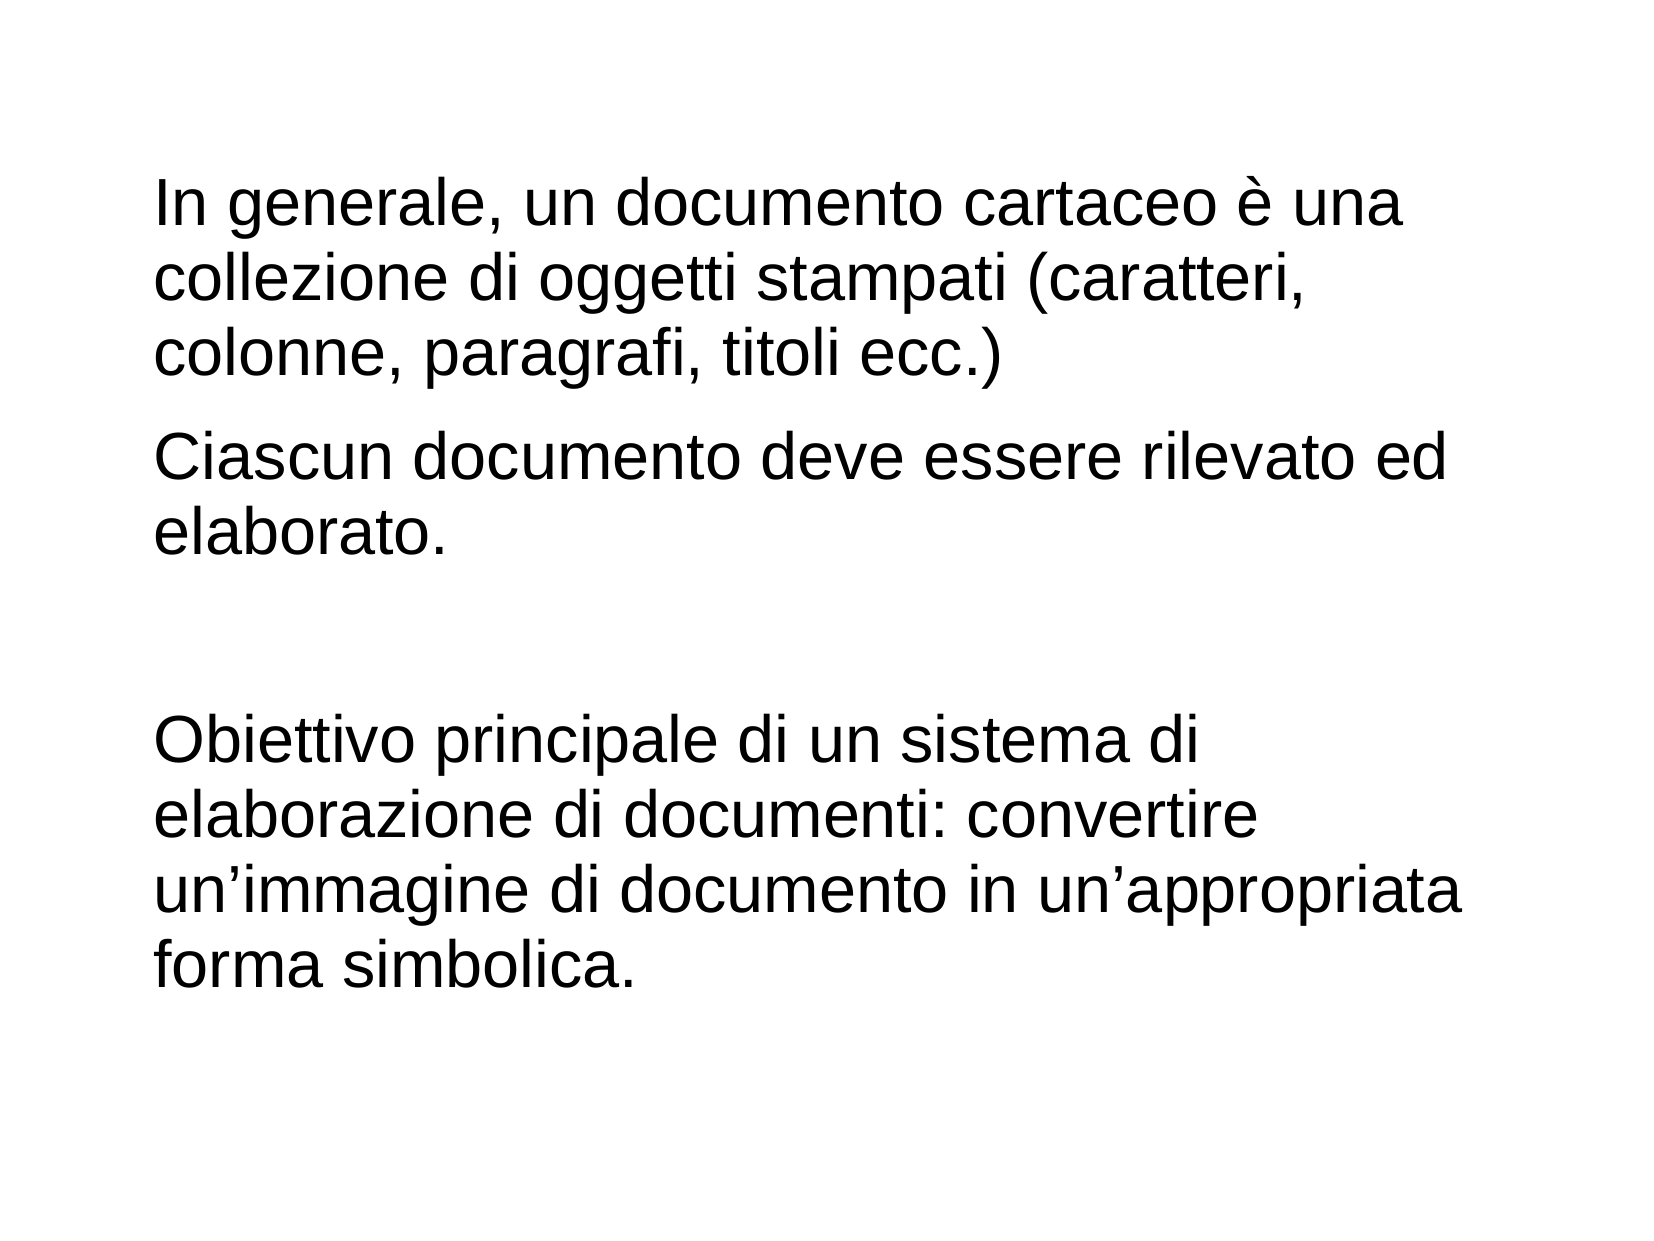

# In generale, un documento cartaceo è una collezione di oggetti stampati (caratteri, colonne, paragrafi, titoli ecc.)
Ciascun documento deve essere rilevato ed elaborato.
Obiettivo principale di un sistema di elaborazione di documenti: convertire un’immagine di documento in un’appropriata forma simbolica.